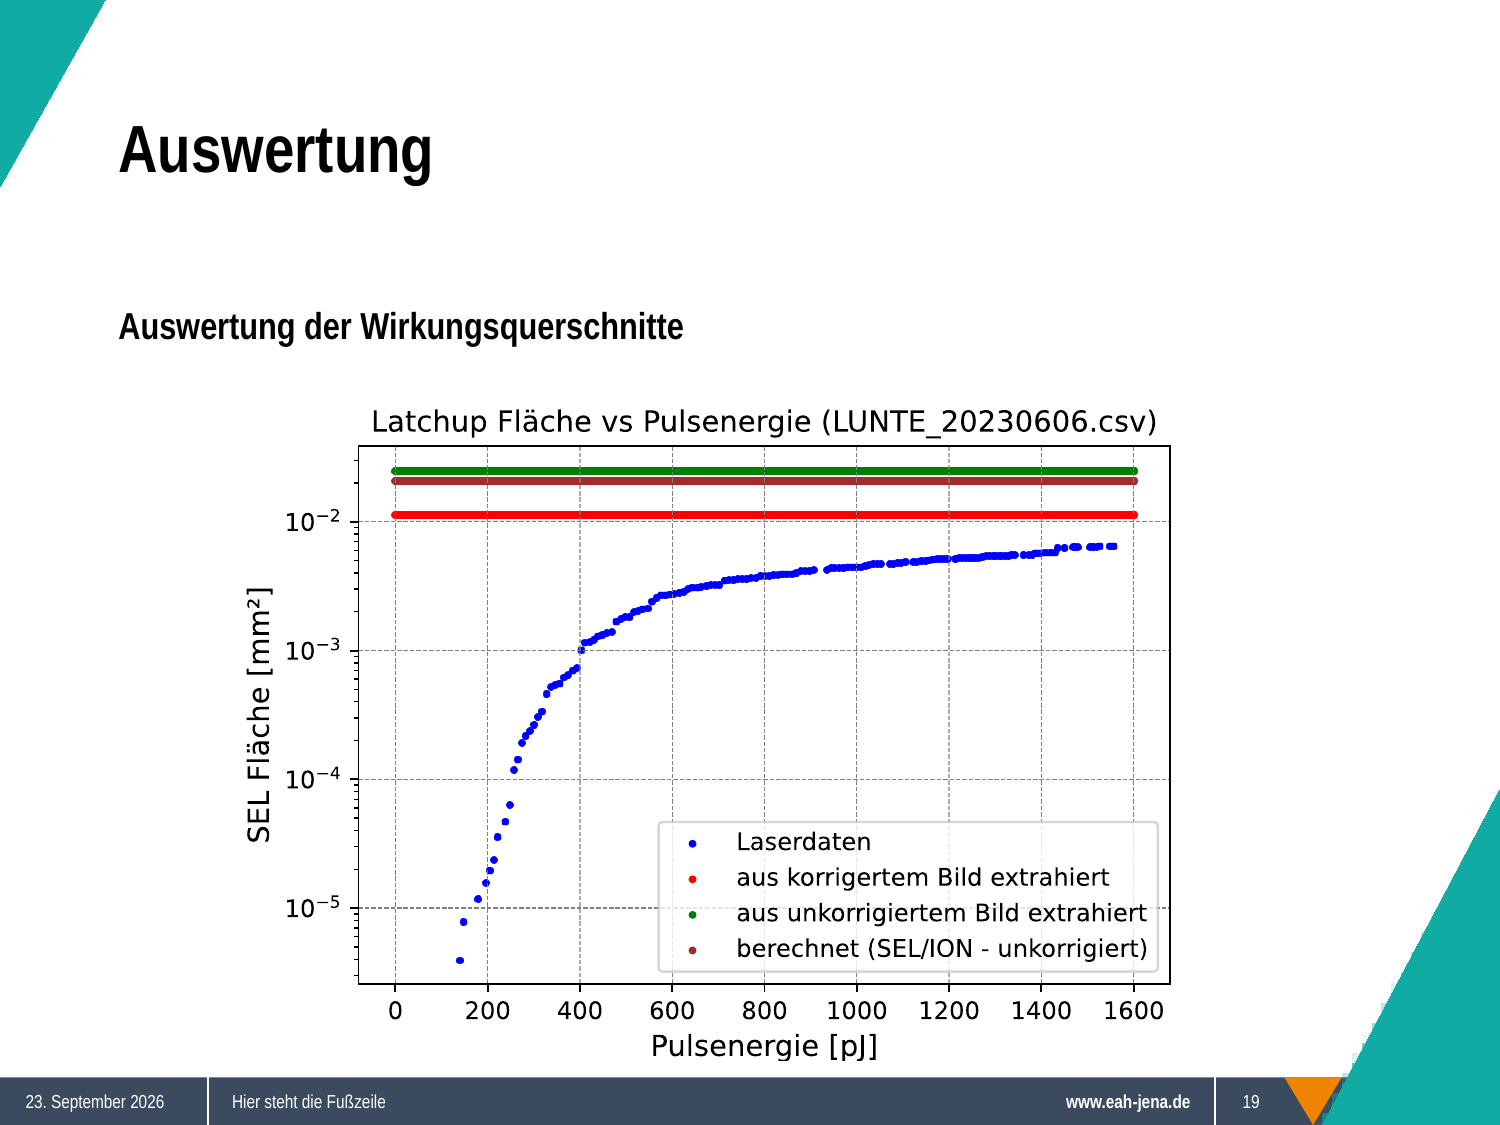

Auswertung
# Auswertung der Wirkungsquerschnitte
Hier steht die Fußzeile
19